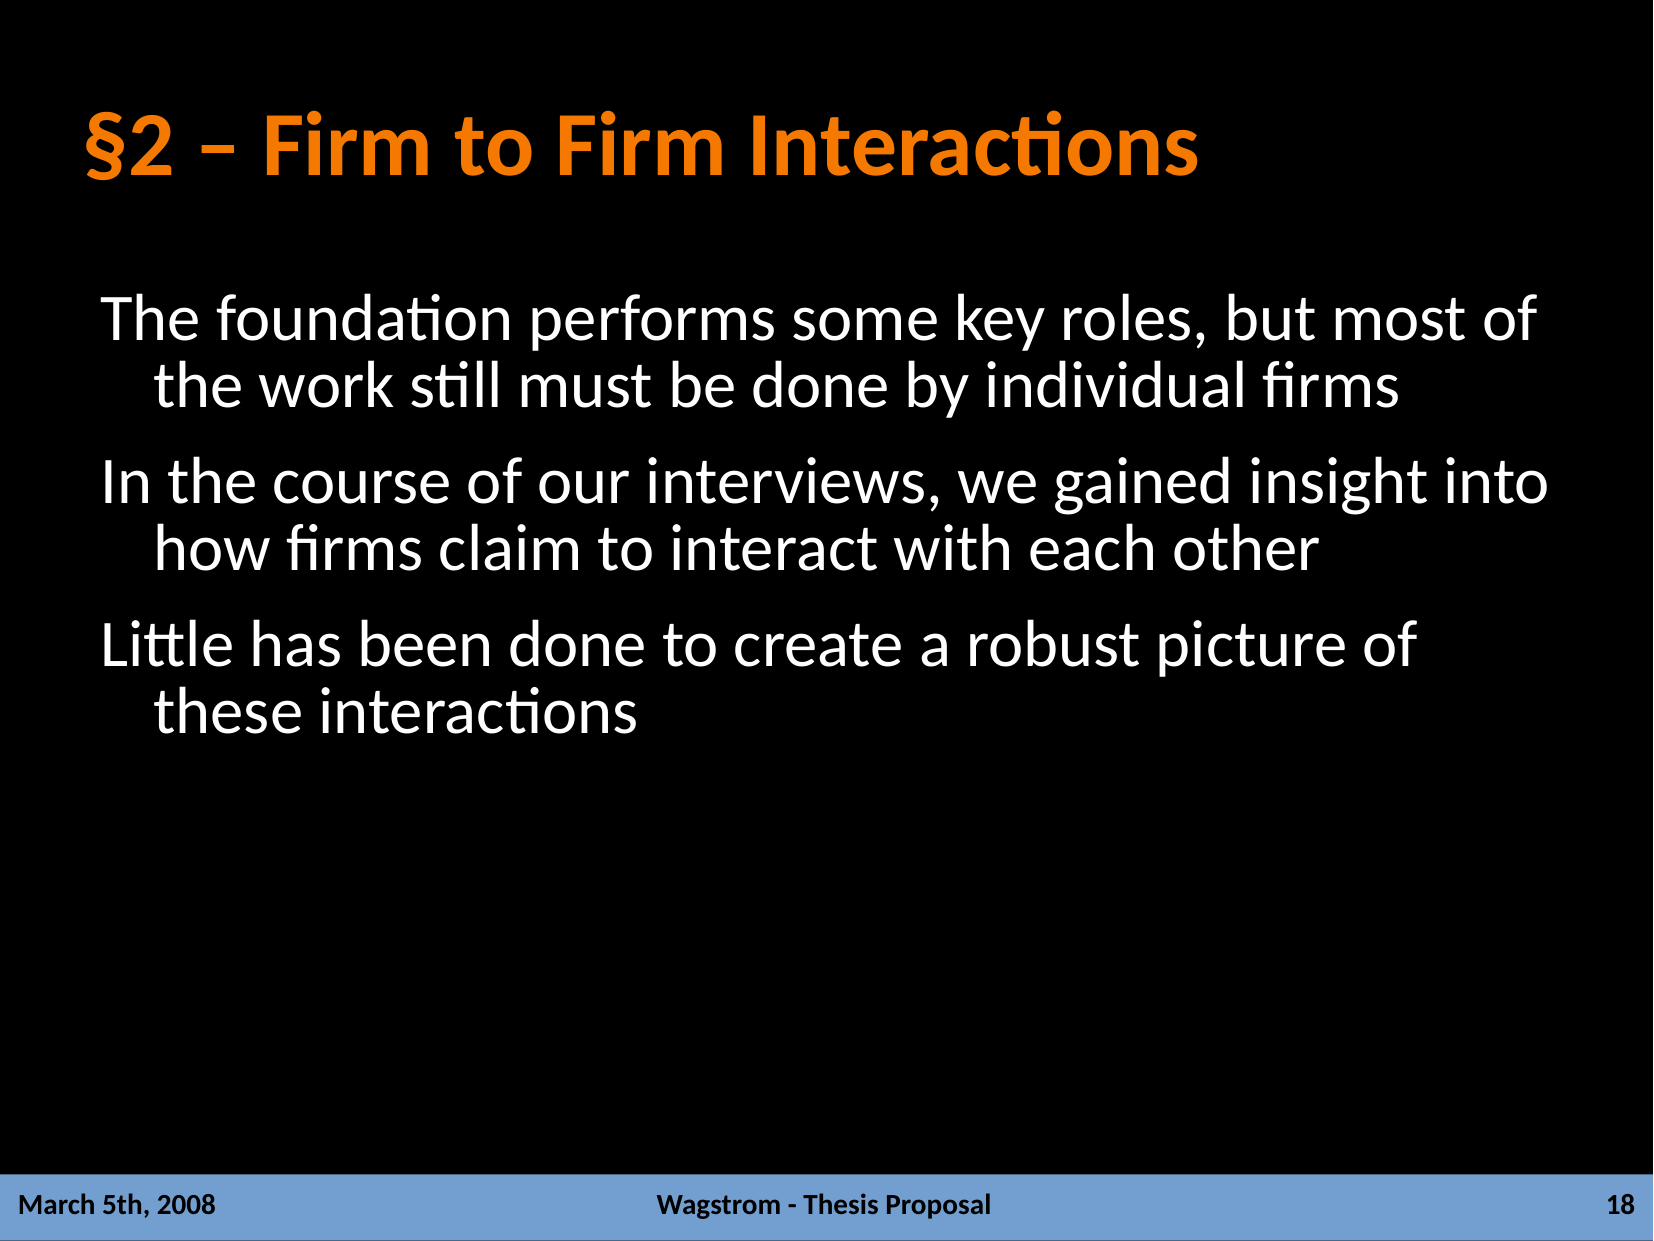

# §2 – Firm to Firm Interactions
The foundation performs some key roles, but most of the work still must be done by individual firms
In the course of our interviews, we gained insight into how firms claim to interact with each other
Little has been done to create a robust picture of these interactions
March 5th, 2008
Wagstrom - Thesis Proposal
18